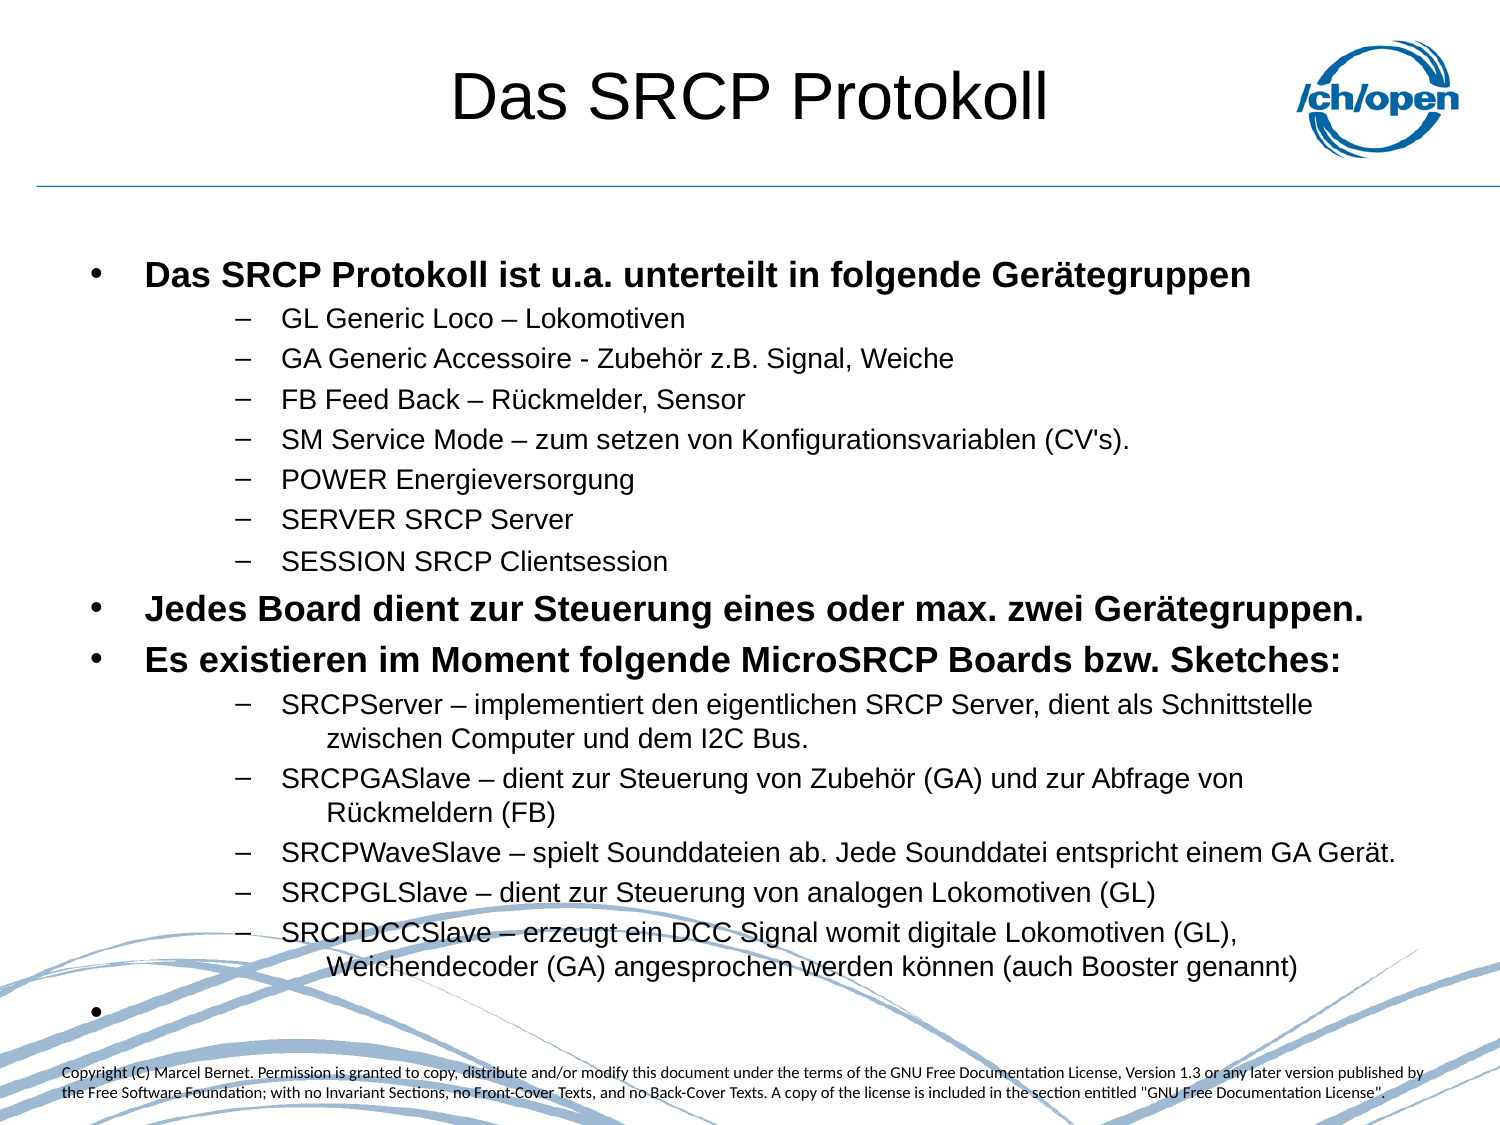

# Das SRCP Protokoll
Das SRCP Protokoll ist u.a. unterteilt in folgende Gerätegruppen
GL Generic Loco – Lokomotiven
GA Generic Accessoire - Zubehör z.B. Signal, Weiche
FB Feed Back – Rückmelder, Sensor
SM Service Mode – zum setzen von Konfigurationsvariablen (CV's).
POWER Energieversorgung
SERVER SRCP Server
SESSION SRCP Clientsession
Jedes Board dient zur Steuerung eines oder max. zwei Gerätegruppen.
Es existieren im Moment folgende MicroSRCP Boards bzw. Sketches:
SRCPServer – implementiert den eigentlichen SRCP Server, dient als Schnittstelle zwischen Computer und dem I2C Bus.
SRCPGASlave – dient zur Steuerung von Zubehör (GA) und zur Abfrage von Rückmeldern (FB)
SRCPWaveSlave – spielt Sounddateien ab. Jede Sounddatei entspricht einem GA Gerät.
SRCPGLSlave – dient zur Steuerung von analogen Lokomotiven (GL)
SRCPDCCSlave – erzeugt ein DCC Signal womit digitale Lokomotiven (GL), Weichendecoder (GA) angesprochen werden können (auch Booster genannt)